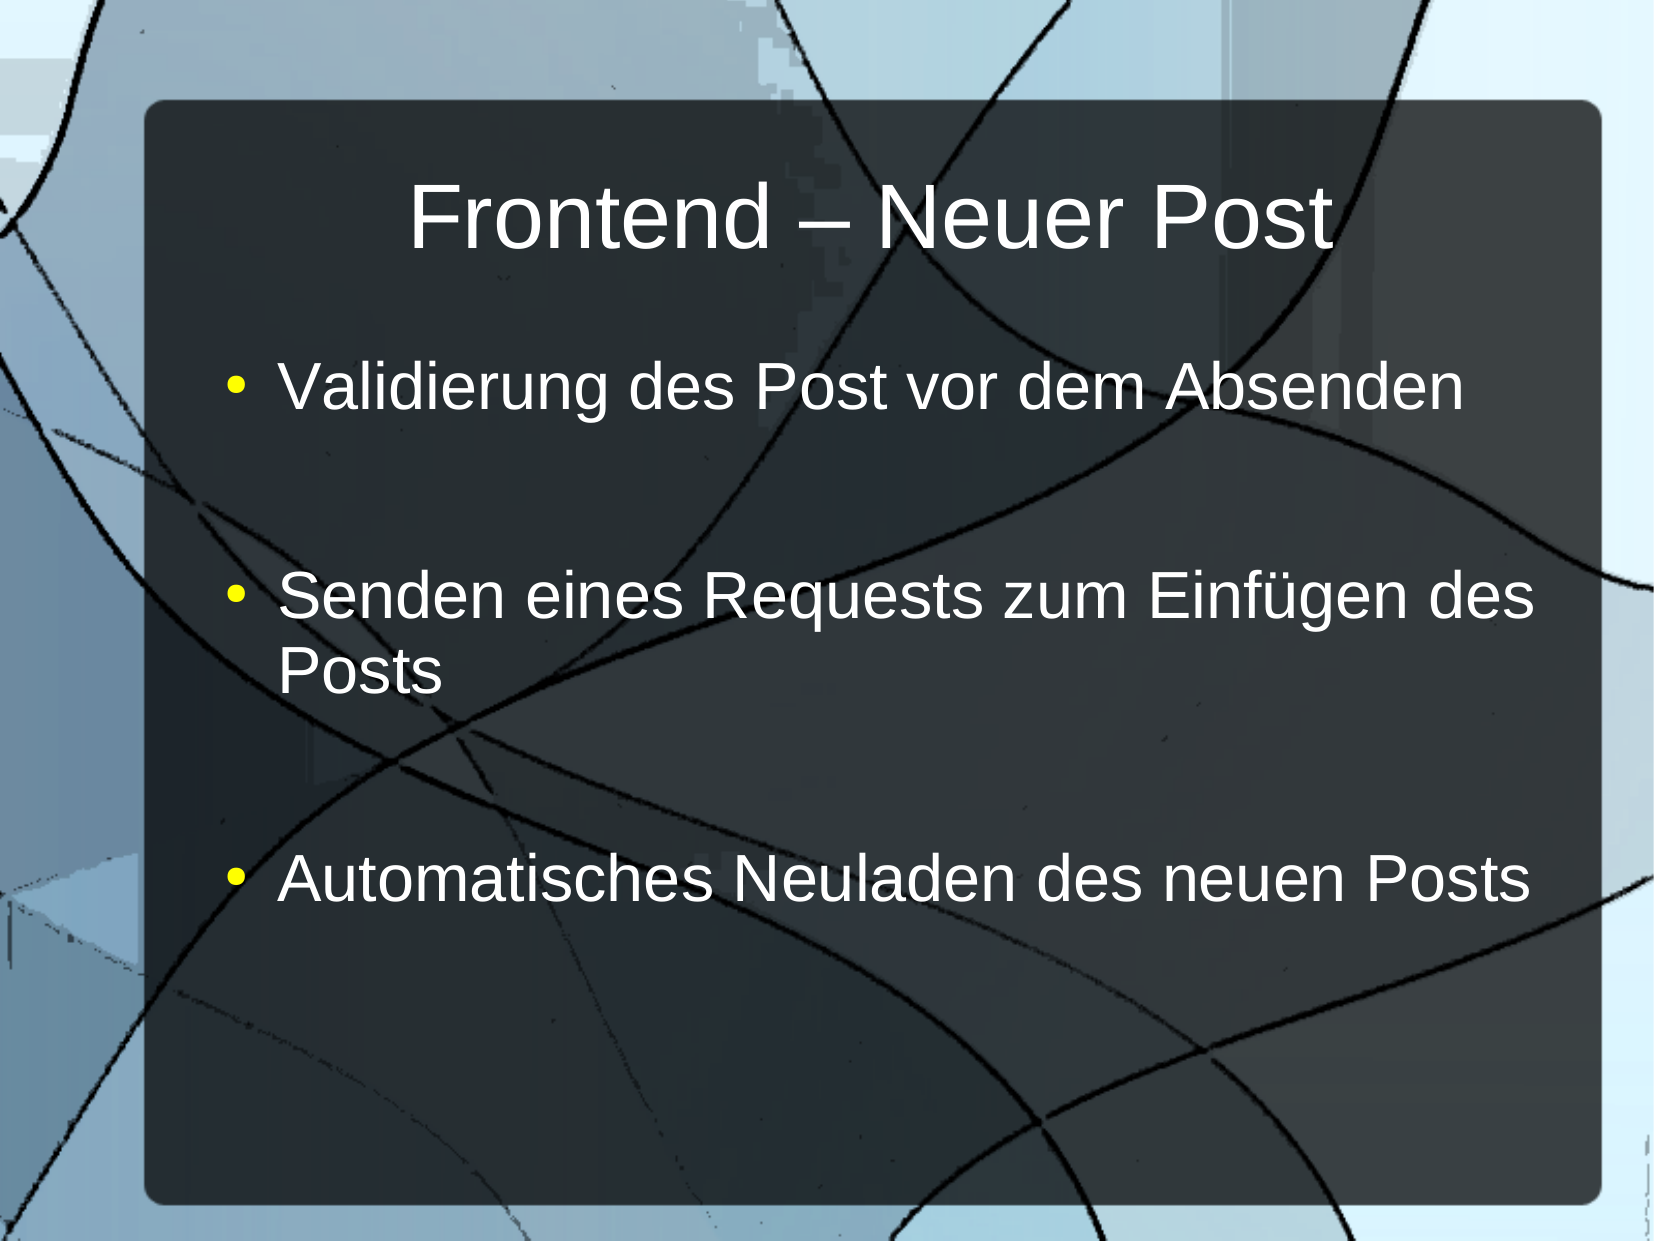

# Frontend – Neuer Post
Validierung des Post vor dem Absenden
Senden eines Requests zum Einfügen des Posts
Automatisches Neuladen des neuen Posts